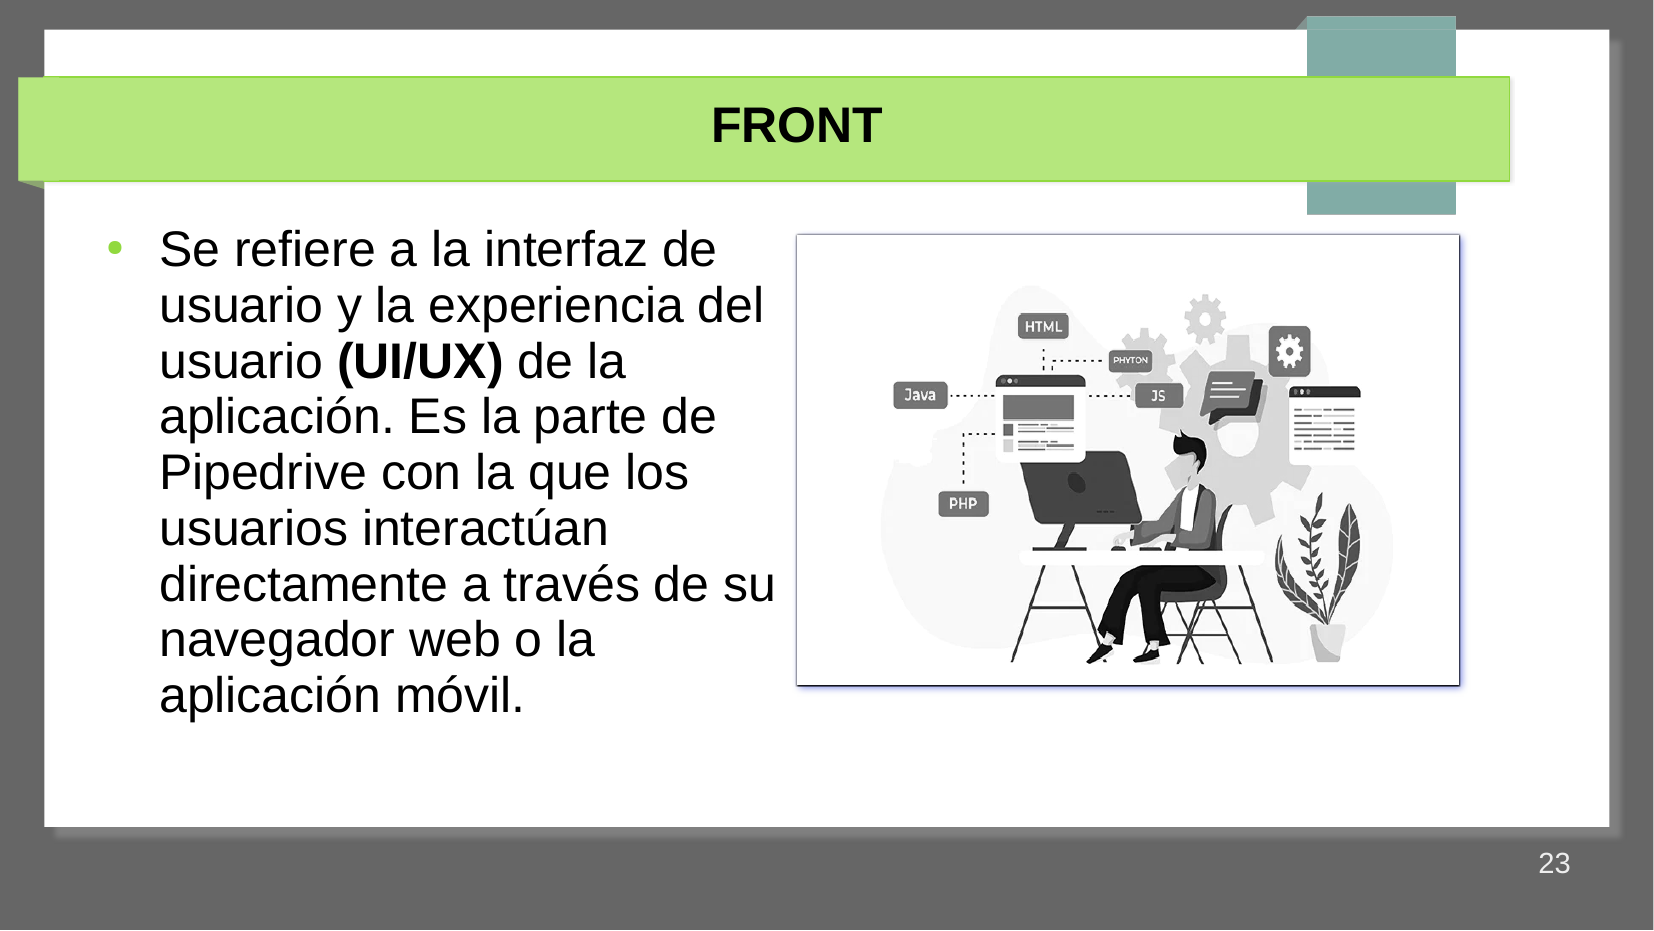

# FRONT
Se refiere a la interfaz de usuario y la experiencia del usuario (UI/UX) de la aplicación. Es la parte de Pipedrive con la que los usuarios interactúan directamente a través de su navegador web o la aplicación móvil.
23